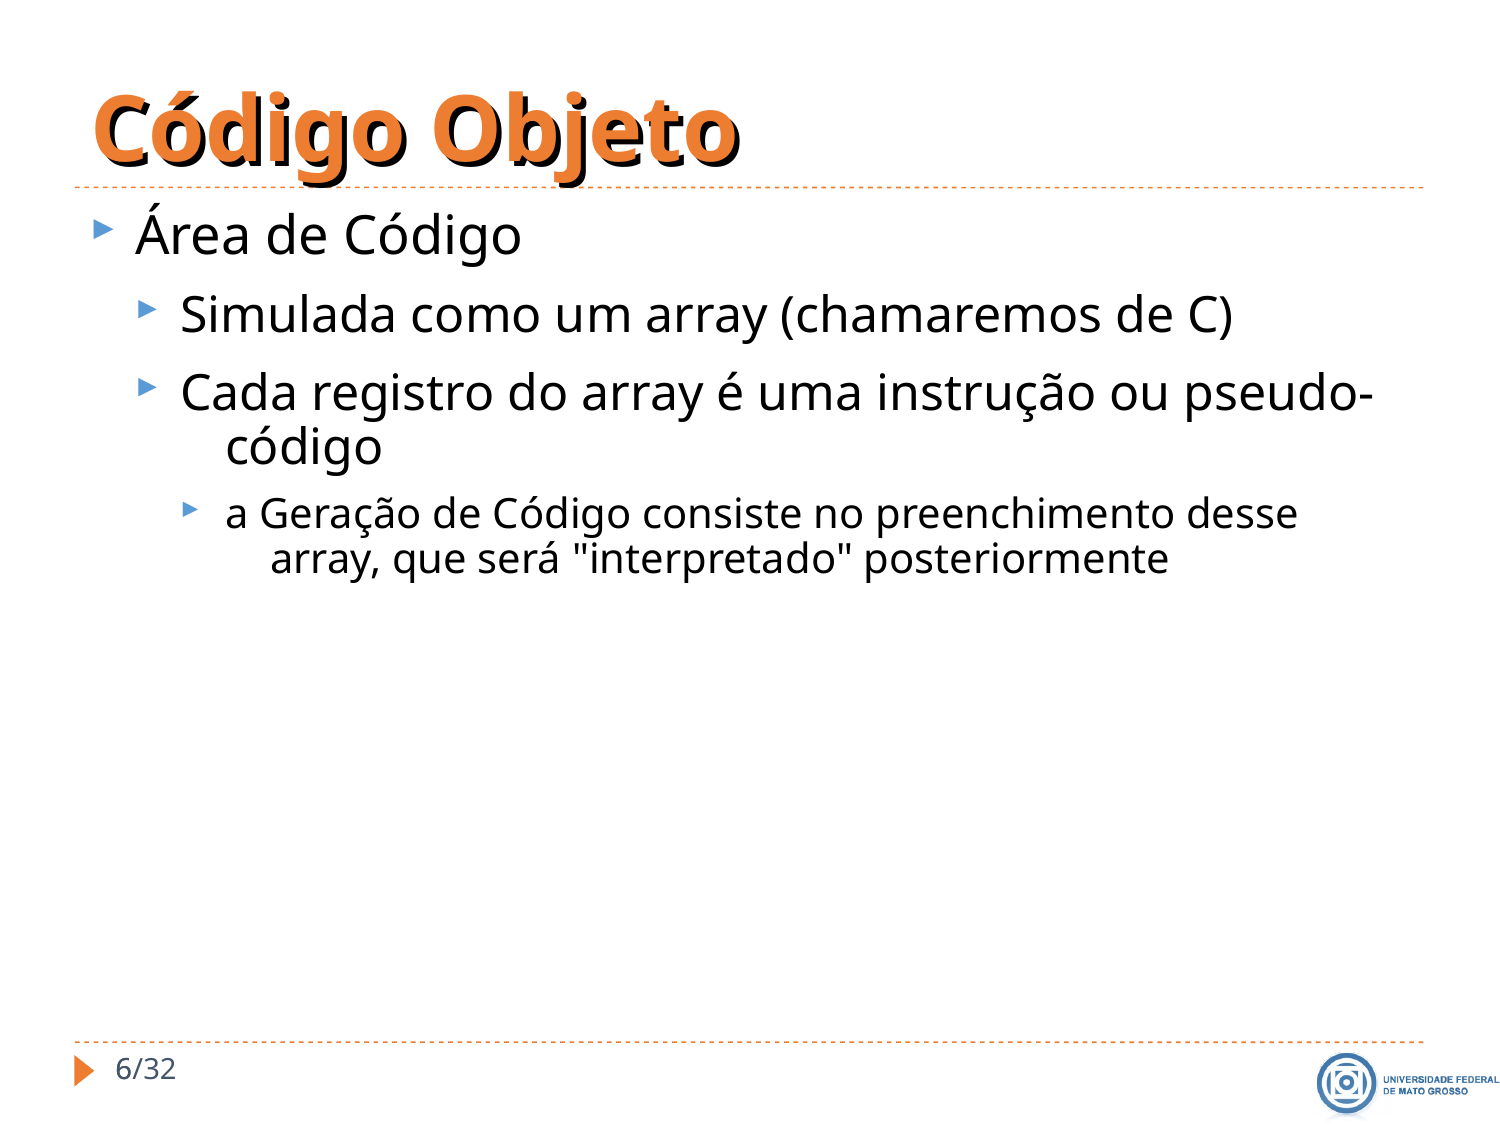

# Código Objeto
Área de Código
Simulada como um array (chamaremos de C)
Cada registro do array é uma instrução ou pseudo-código
a Geração de Código consiste no preenchimento desse array, que será "interpretado" posteriormente
6